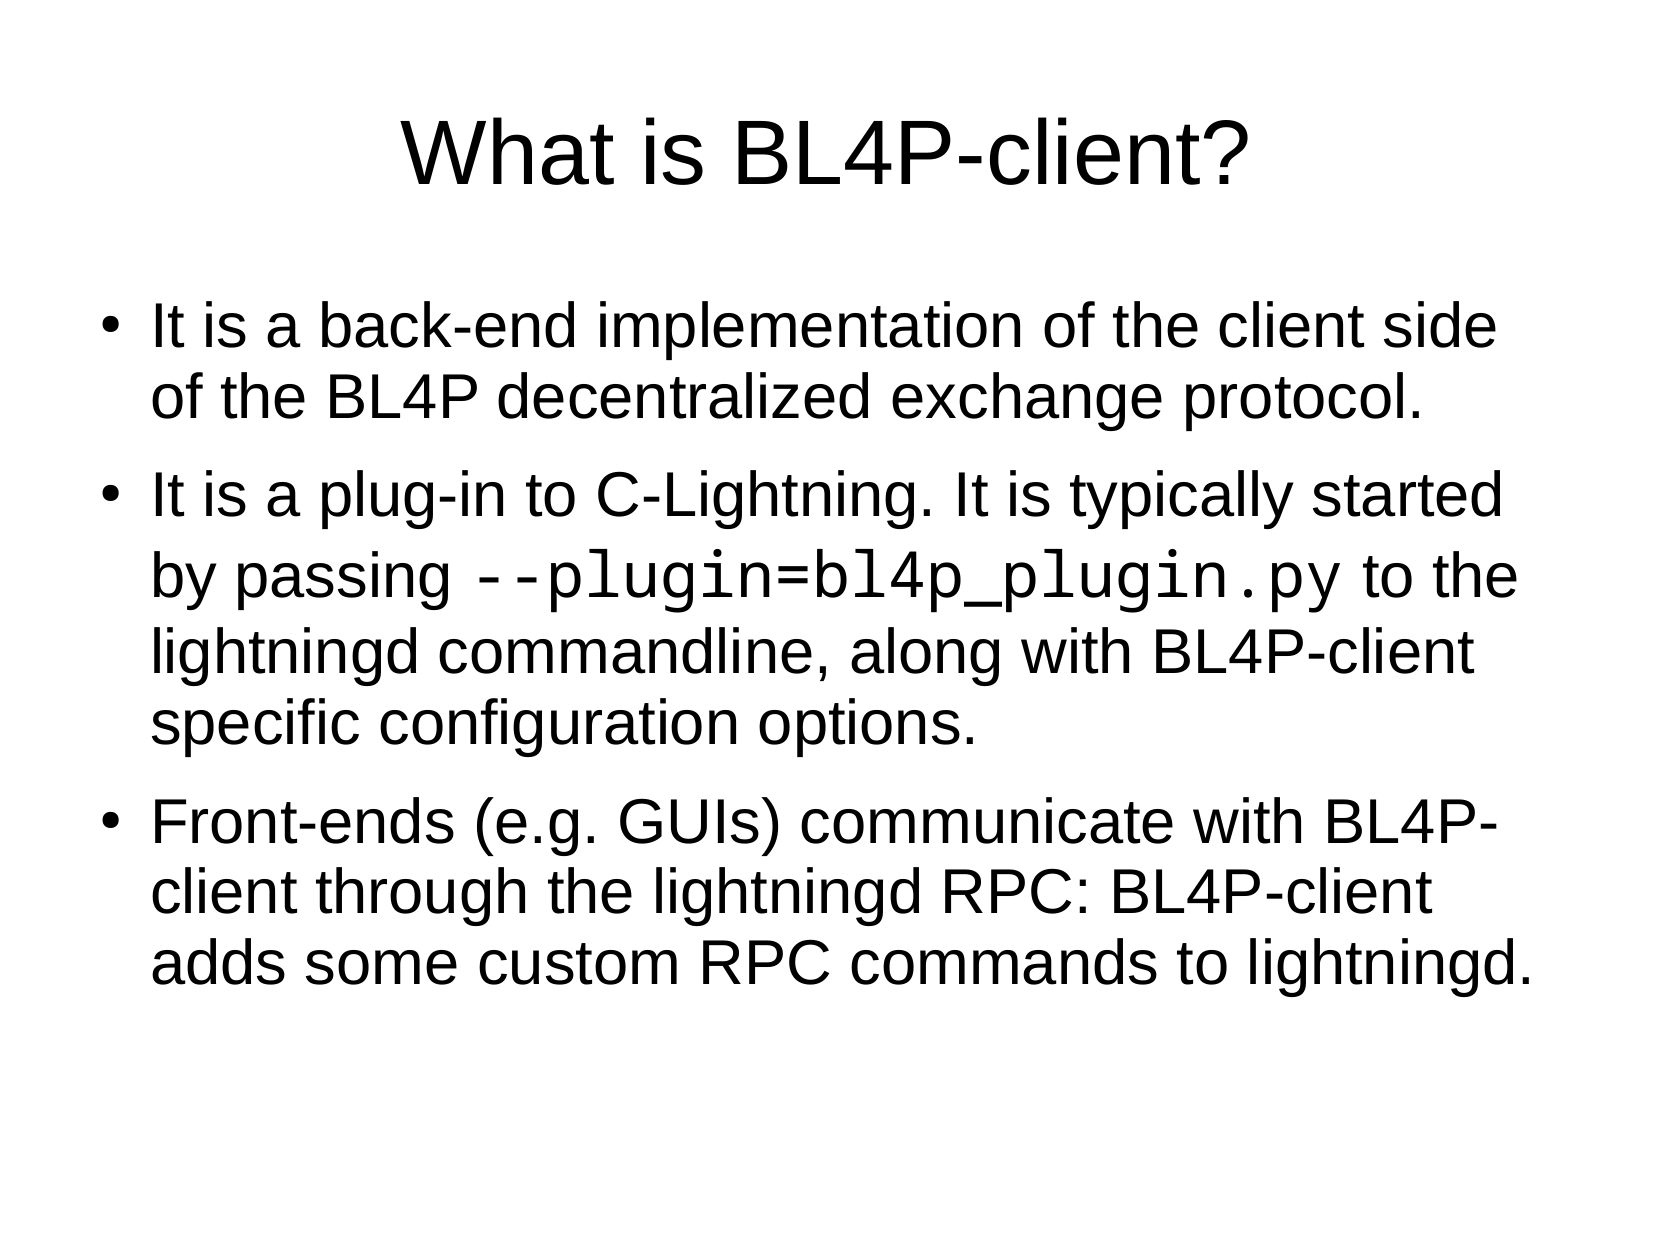

# What is BL4P-client?
It is a back-end implementation of the client side of the BL4P decentralized exchange protocol.
It is a plug-in to C-Lightning. It is typically started by passing --plugin=bl4p_plugin.py to the lightningd commandline, along with BL4P-client specific configuration options.
Front-ends (e.g. GUIs) communicate with BL4P-client through the lightningd RPC: BL4P-client adds some custom RPC commands to lightningd.